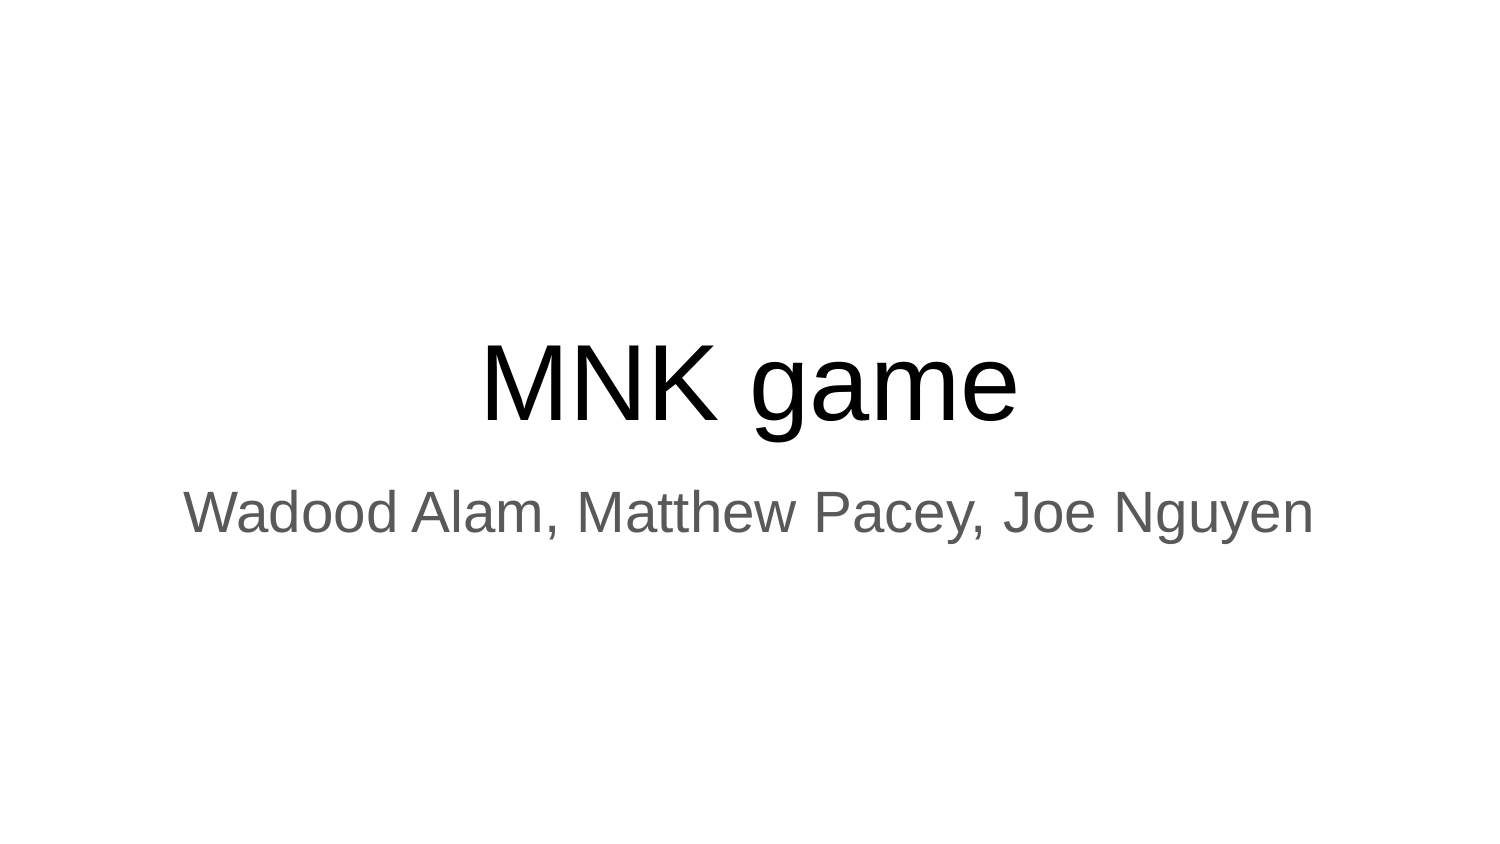

# MNK game
Wadood Alam, Matthew Pacey, Joe Nguyen